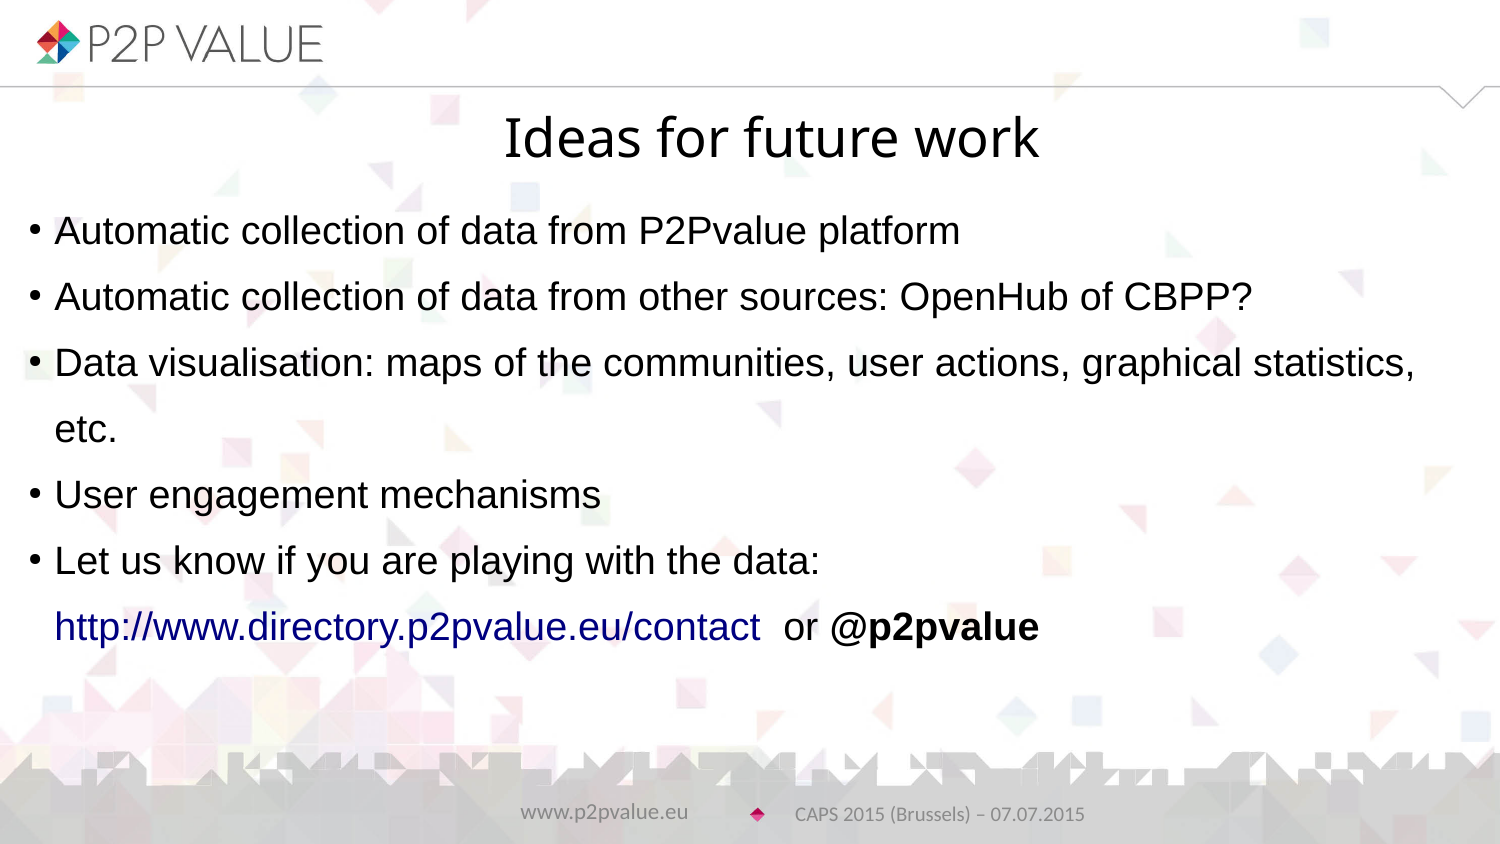

# Ideas for future work
Automatic collection of data from P2Pvalue platform
Automatic collection of data from other sources: OpenHub of CBPP?
Data visualisation: maps of the communities, user actions, graphical statistics, etc.
User engagement mechanisms
Let us know if you are playing with the data:
http://www.directory.p2pvalue.eu/contact or @p2pvalue
www.p2pvalue.eu
CAPS 2015 (Brussels) – 07.07.2015